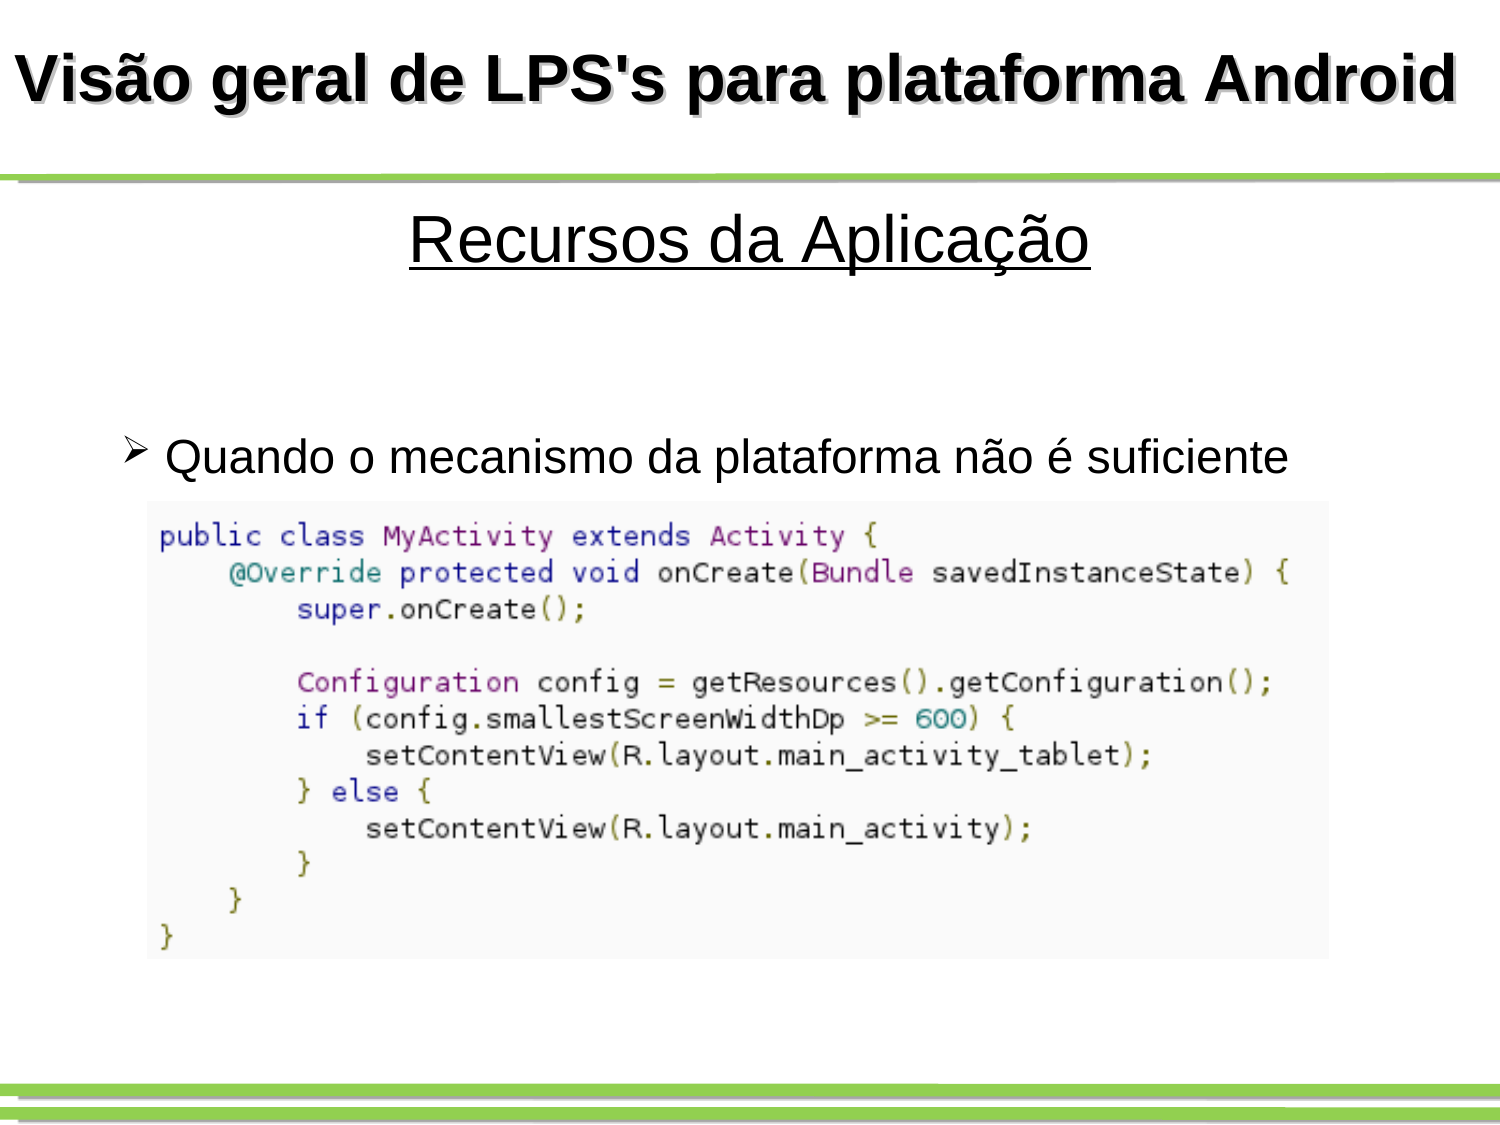

Visão geral de LPS's para plataforma Android
Recursos da Aplicação
 Quando o mecanismo da plataforma não é suficiente